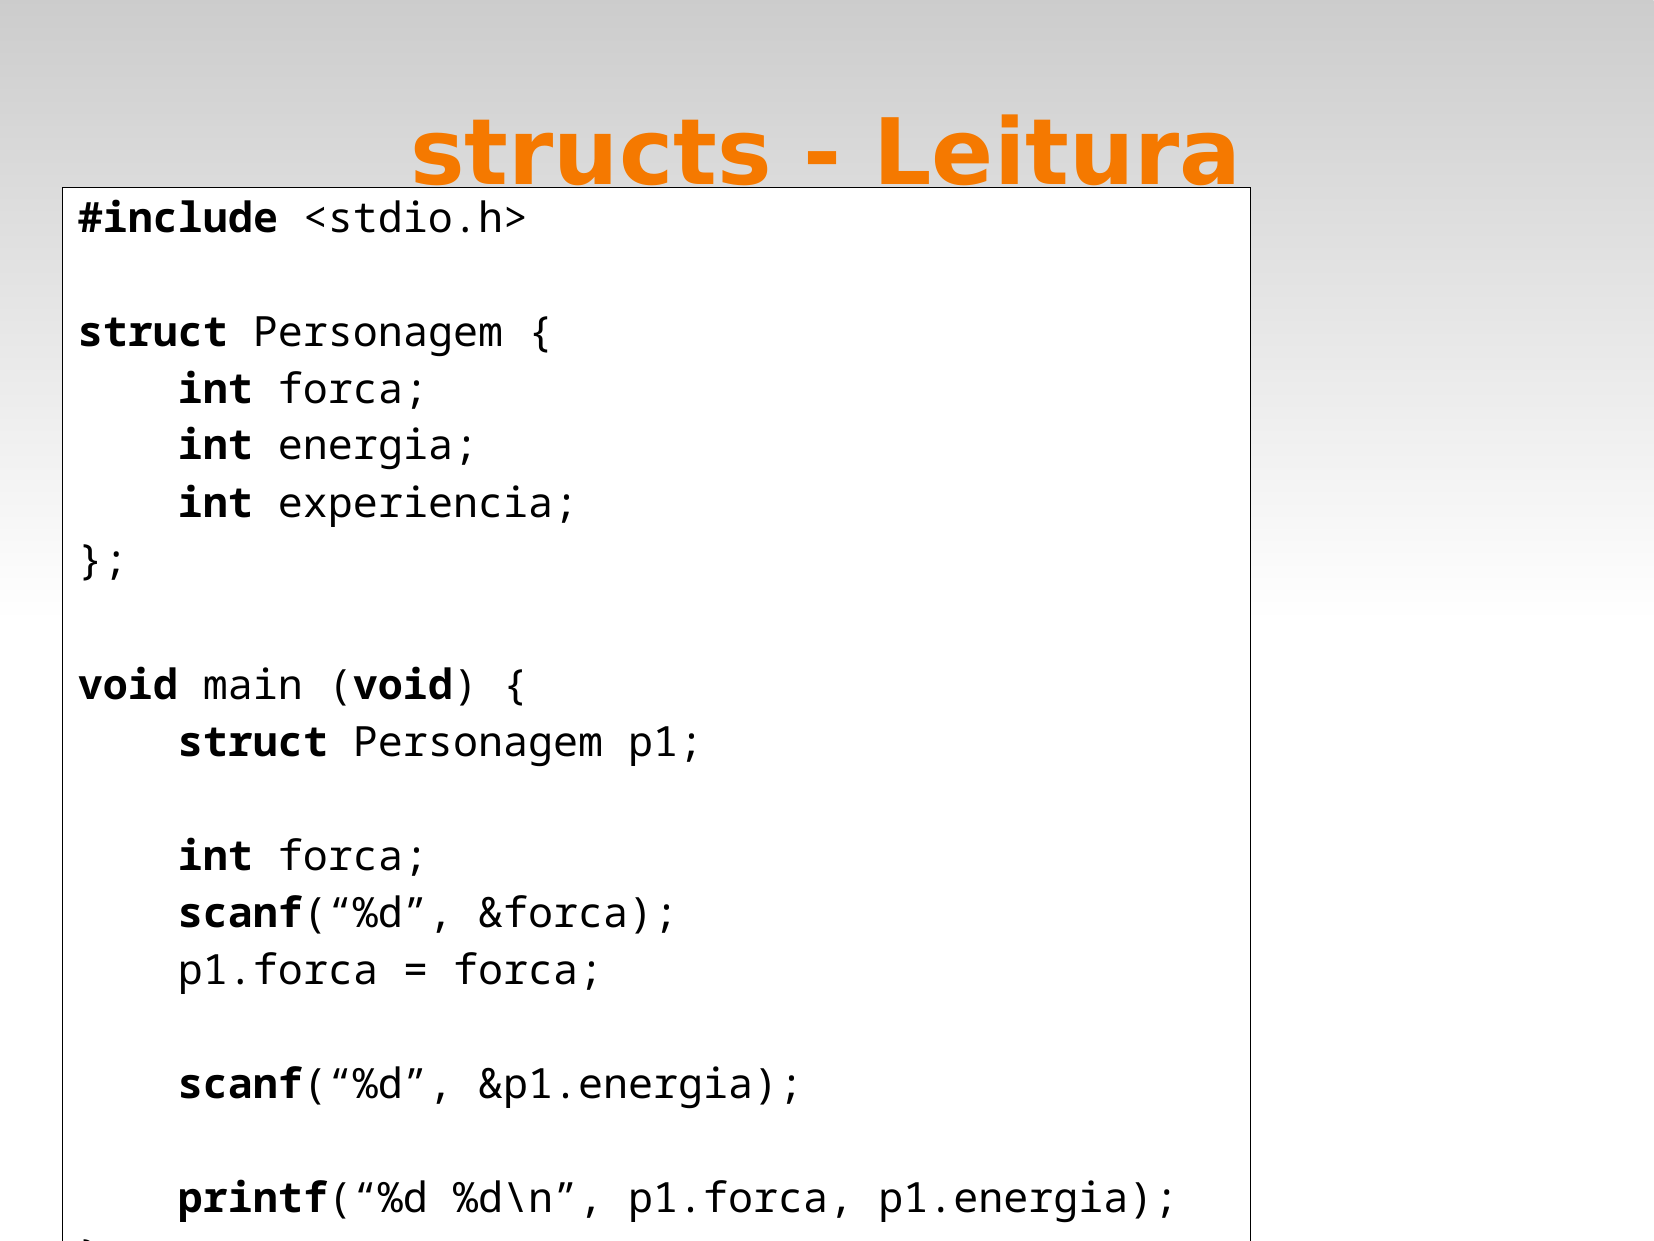

# structs - Leitura
#include <stdio.h>
struct Personagem {
 int forca;
 int energia;
 int experiencia;
};
void main (void) {
 struct Personagem p1;
 int forca;
 scanf(“%d”, &forca);
 p1.forca = forca;
 scanf(“%d”, &p1.energia);
 printf(“%d %d\n”, p1.forca, p1.energia);
}